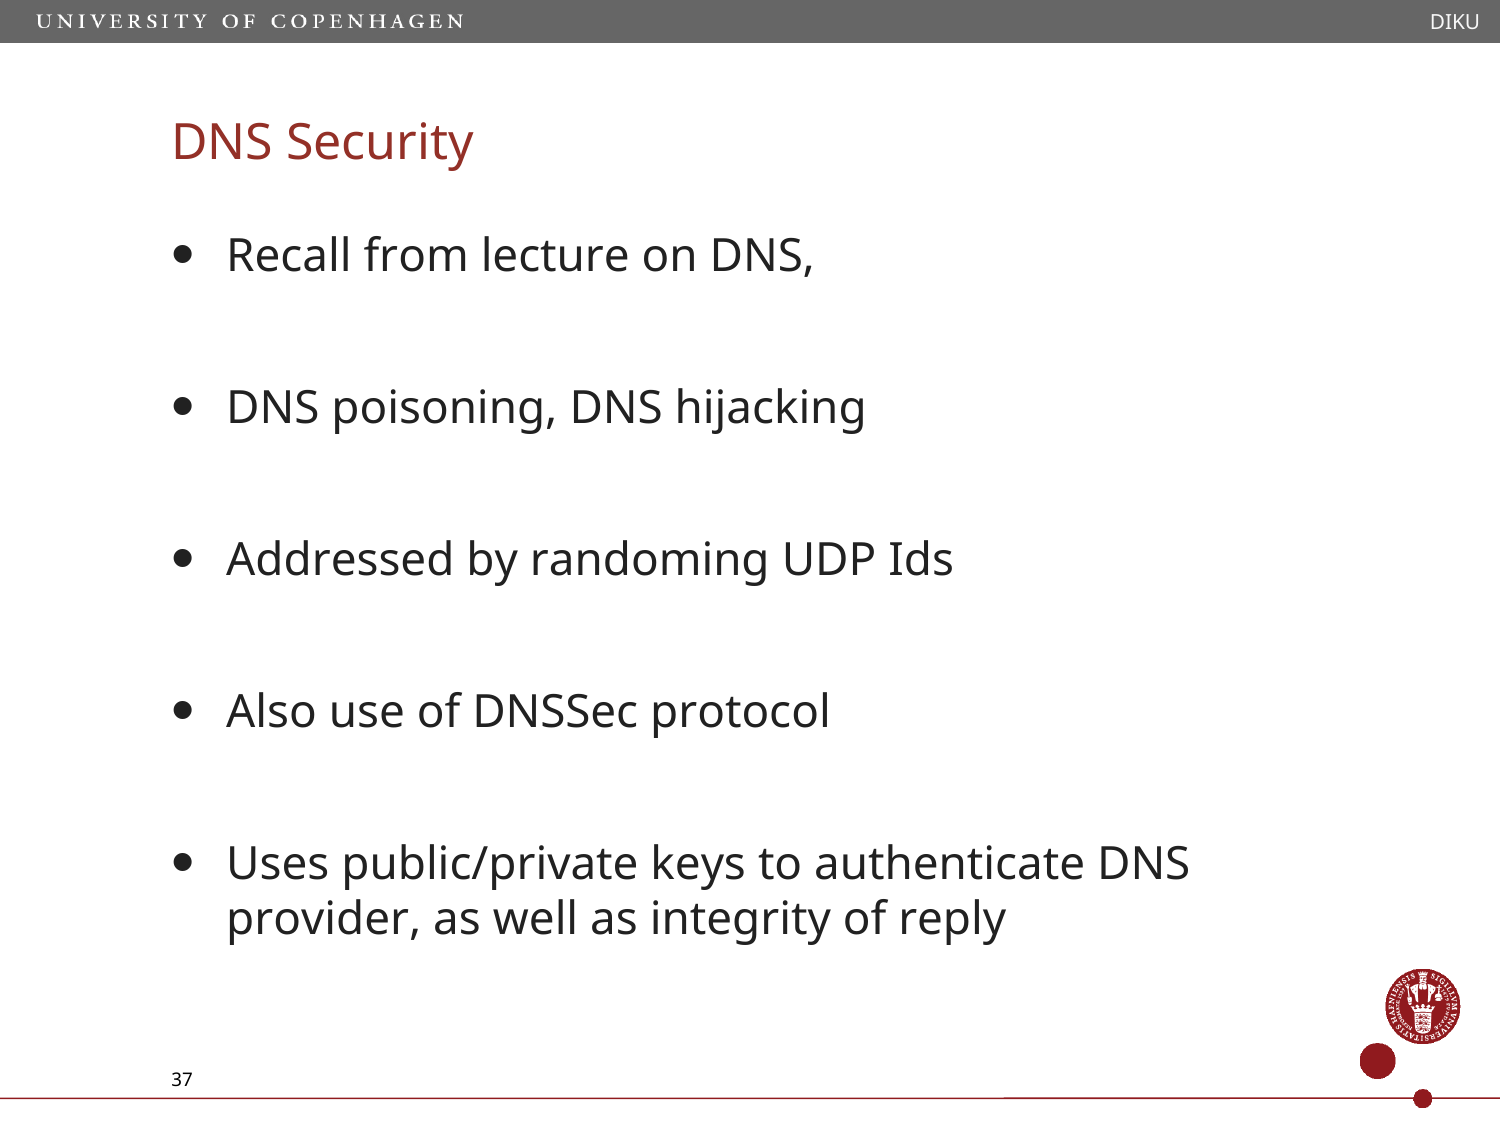

DIKU
DNS Security
Recall from lecture on DNS,
DNS poisoning, DNS hijacking
Addressed by randoming UDP Ids
Also use of DNSSec protocol
Uses public/private keys to authenticate DNS provider, as well as integrity of reply